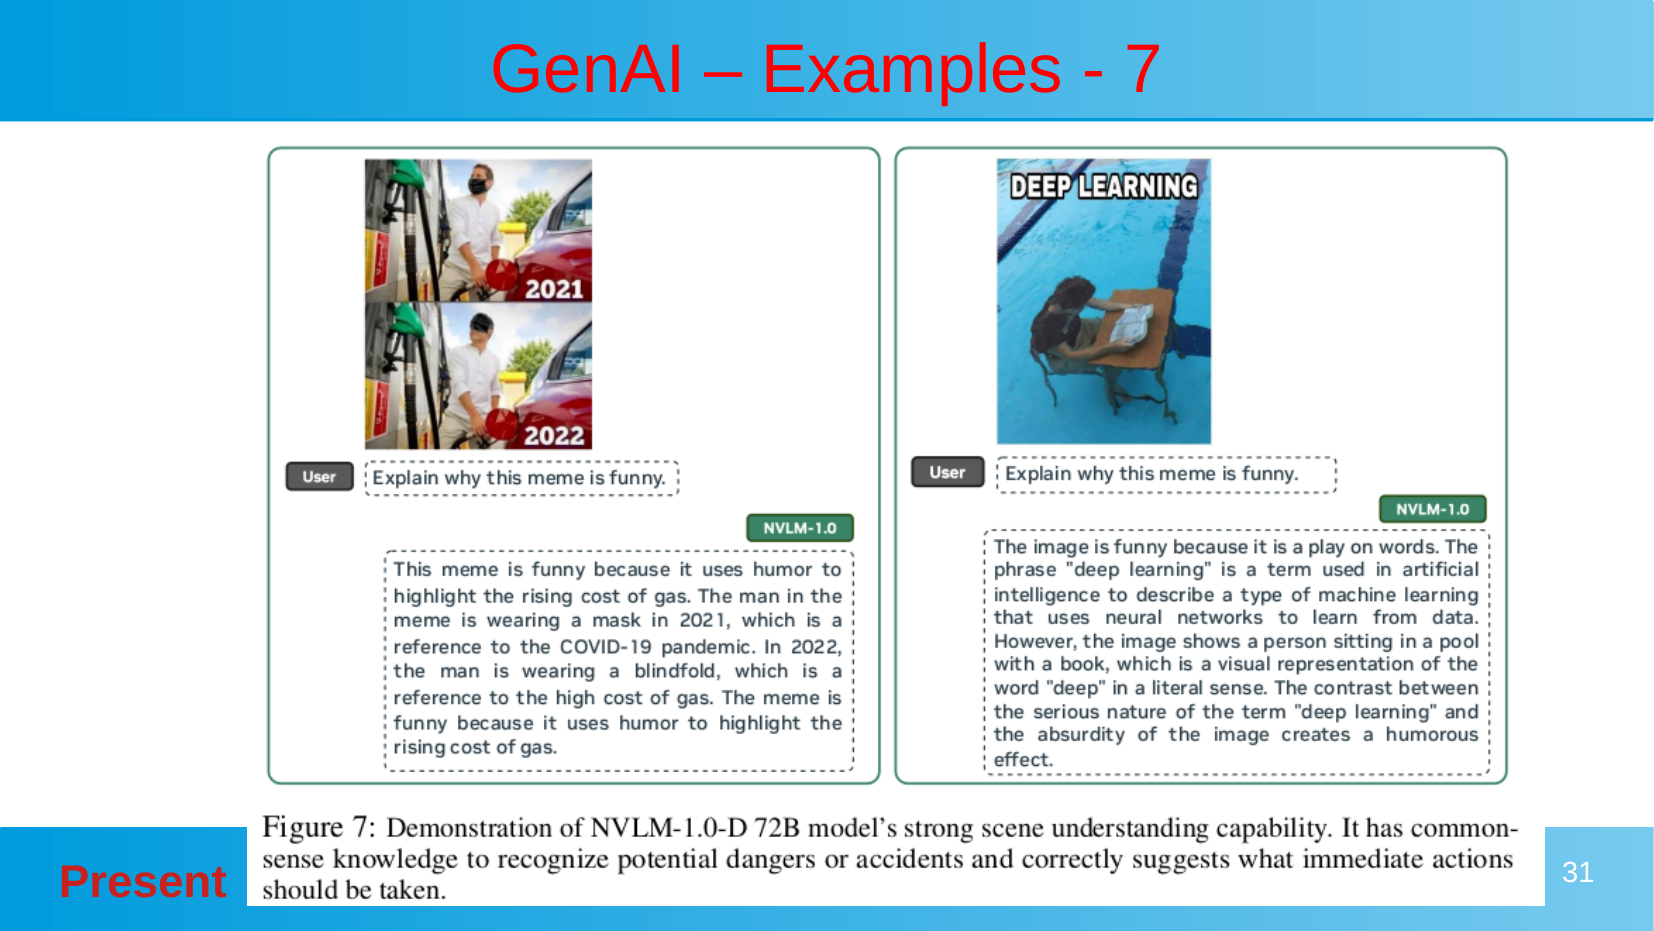

# GenAI – Examples - 7
31